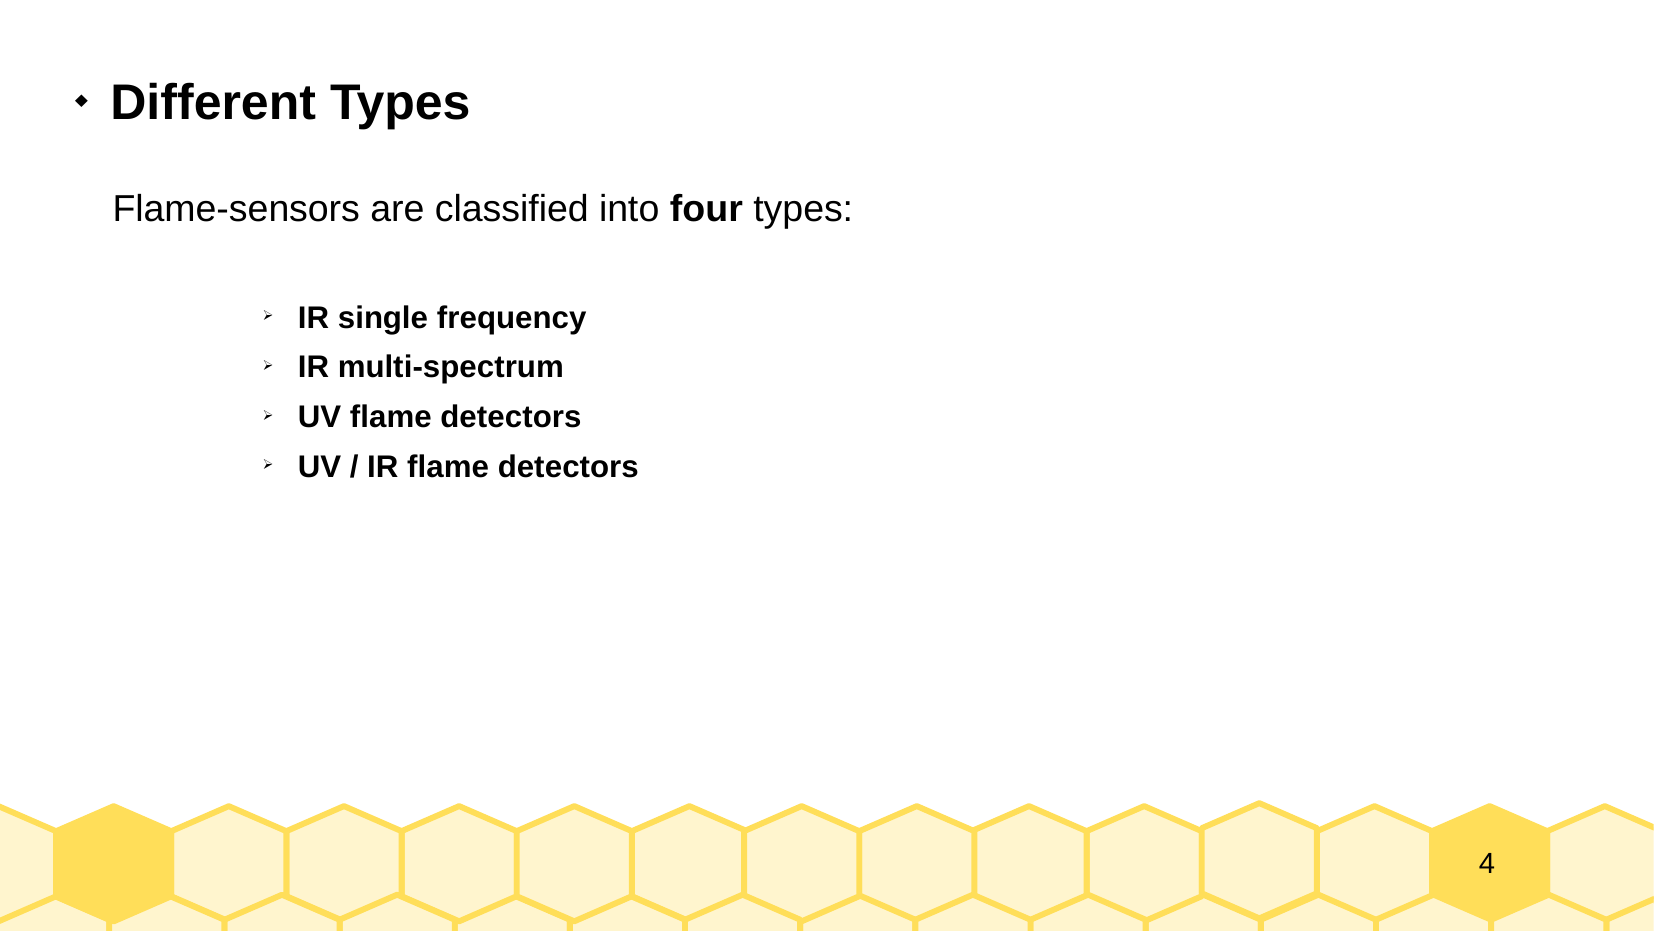

# Different Types
Flame-sensors are classified into four types:
IR single frequency
IR multi-spectrum
UV flame detectors
UV / IR flame detectors